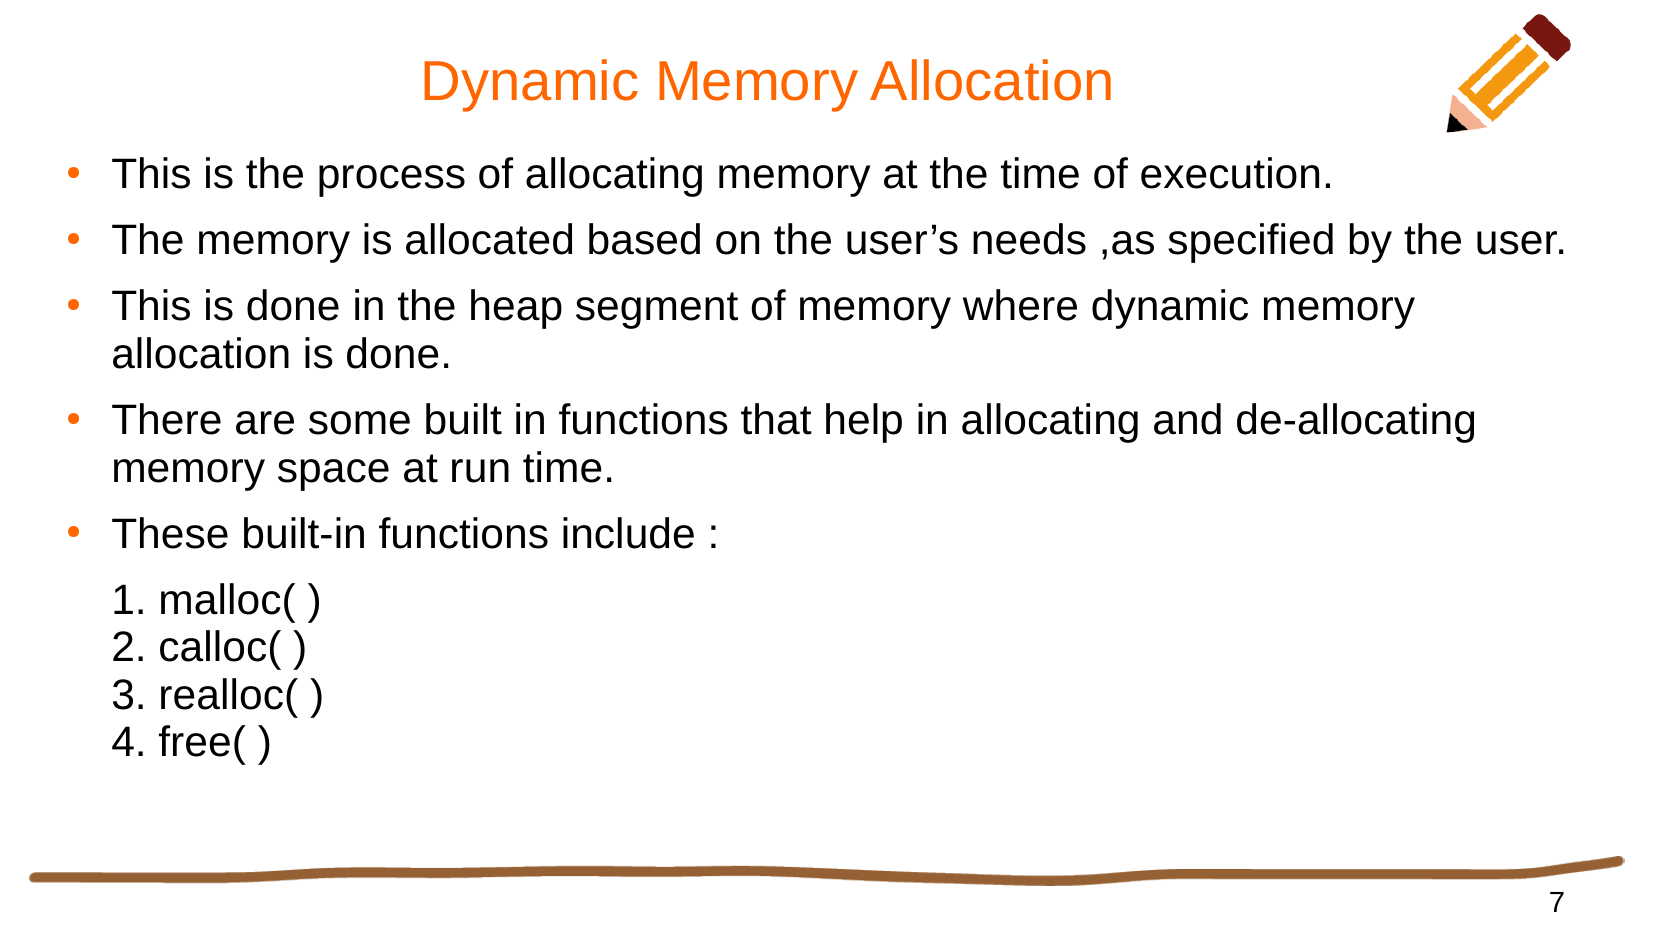

# Dynamic Memory Allocation
This is the process of allocating memory at the time of execution.
The memory is allocated based on the user’s needs ,as specified by the user.
This is done in the heap segment of memory where dynamic memory allocation is done.
There are some built in functions that help in allocating and de-allocating memory space at run time.
These built-in functions include :
1. malloc( )
2. calloc( )
3. realloc( )
4. free( )
7